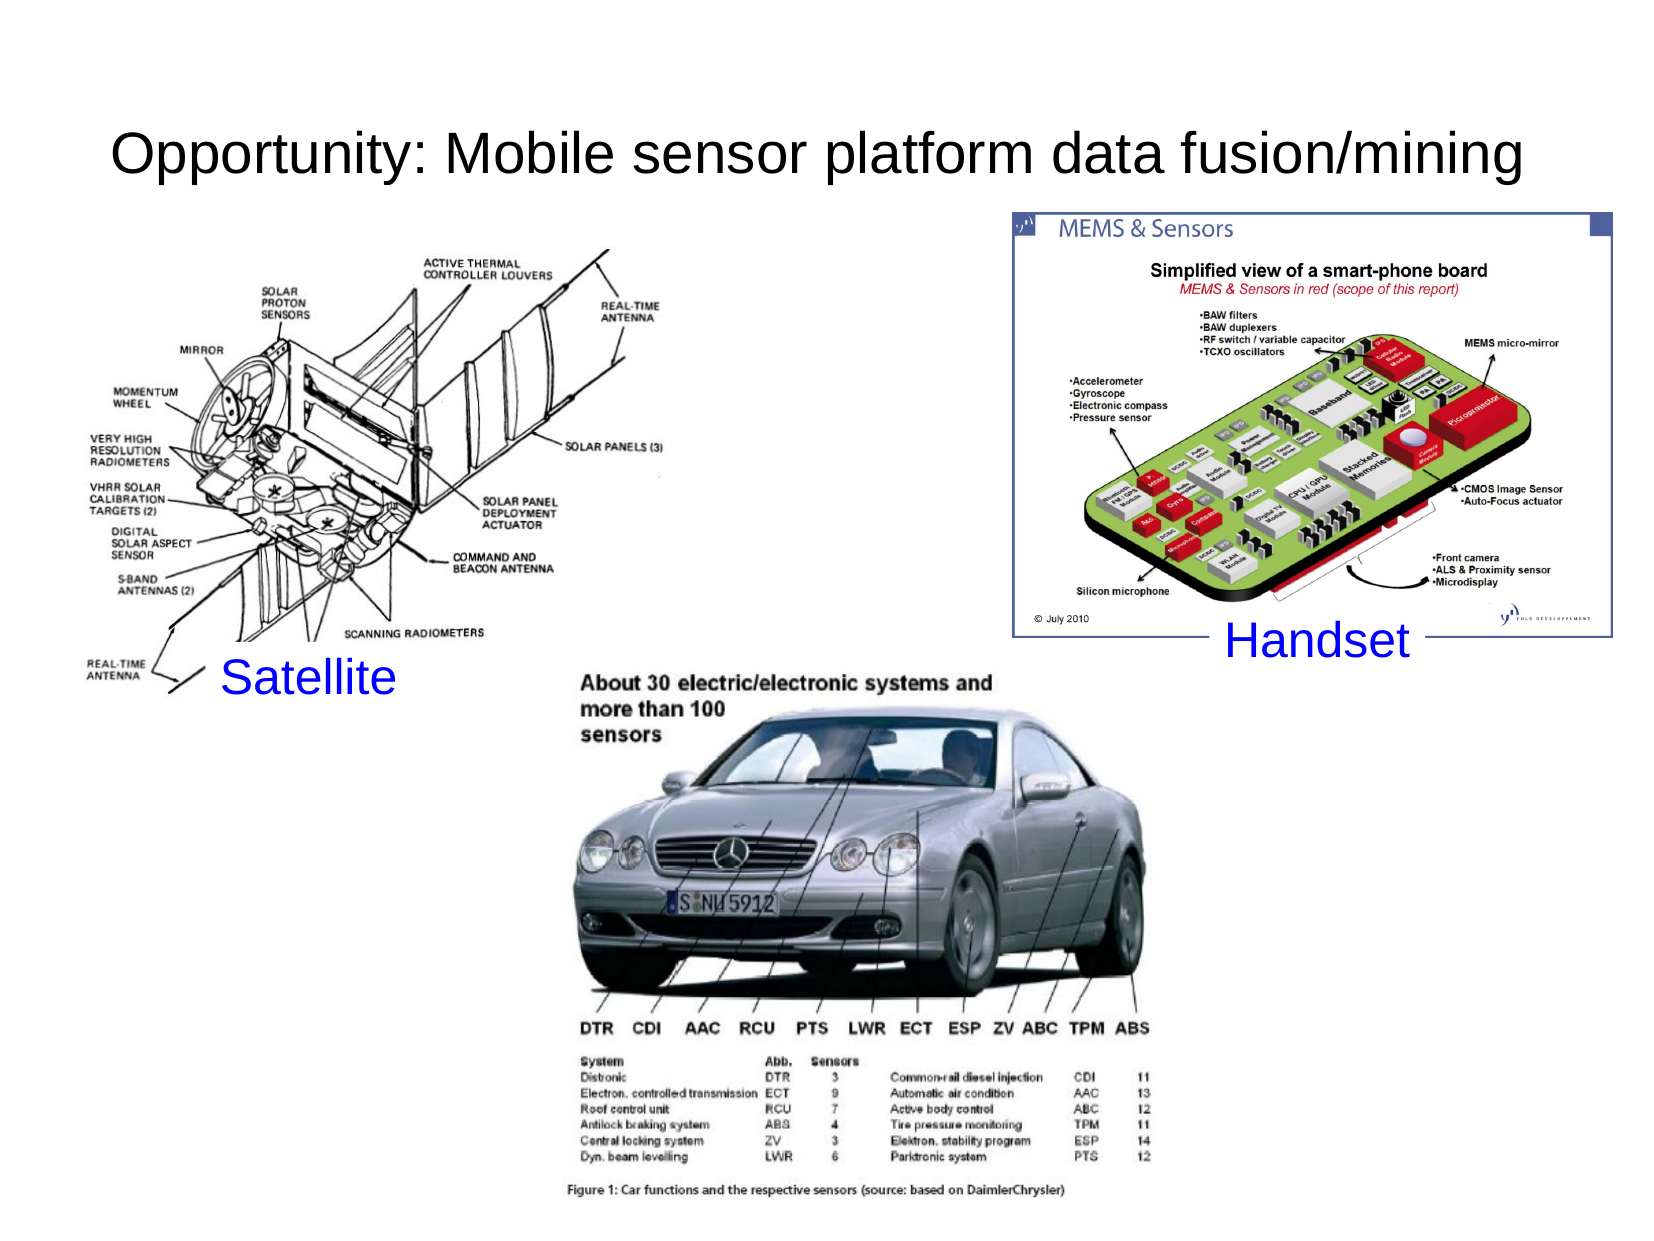

# Opportunity: Mobile sensor platform data fusion/mining
Handset
Satellite